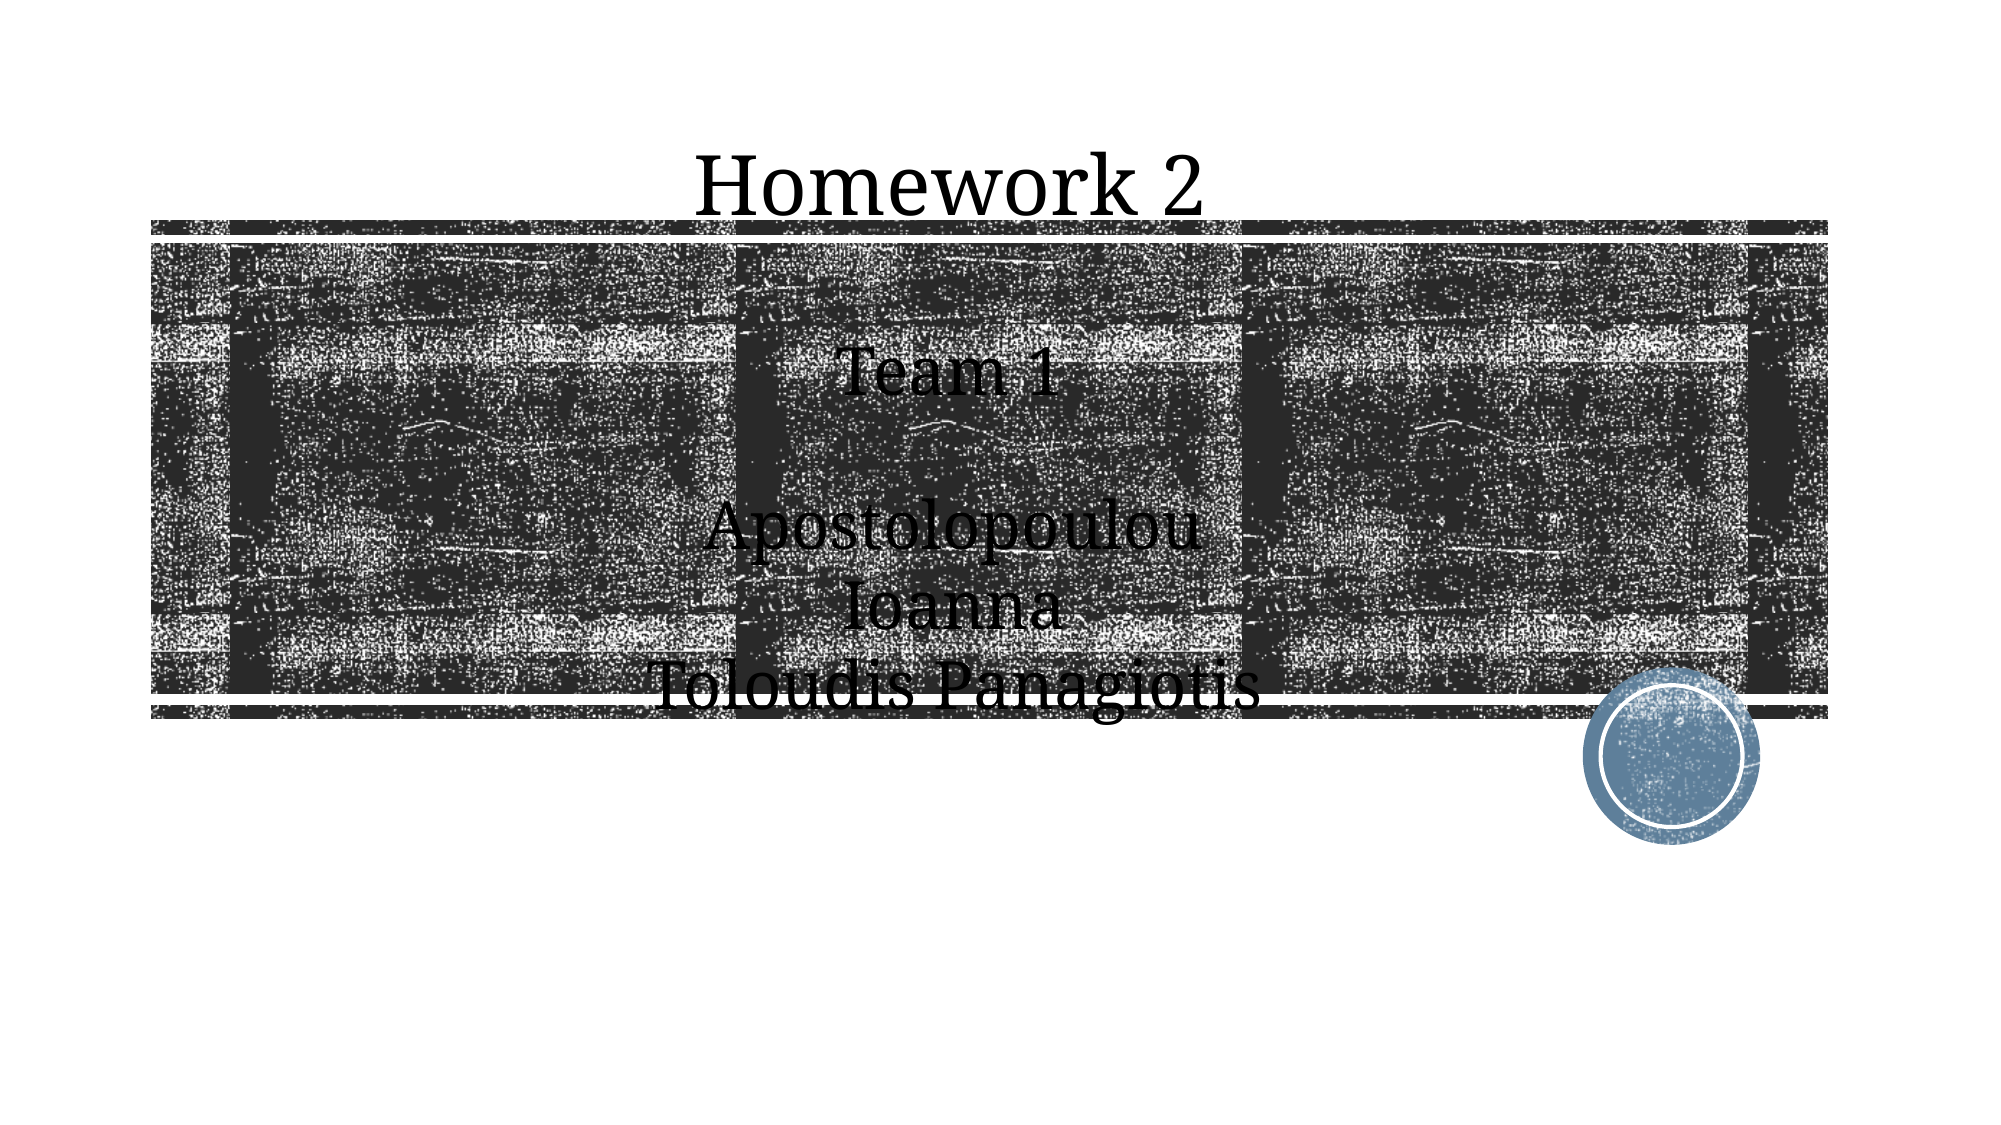

Homework 2
Team 1
Apostolopoulou Ioanna
Toloudis Panagiotis